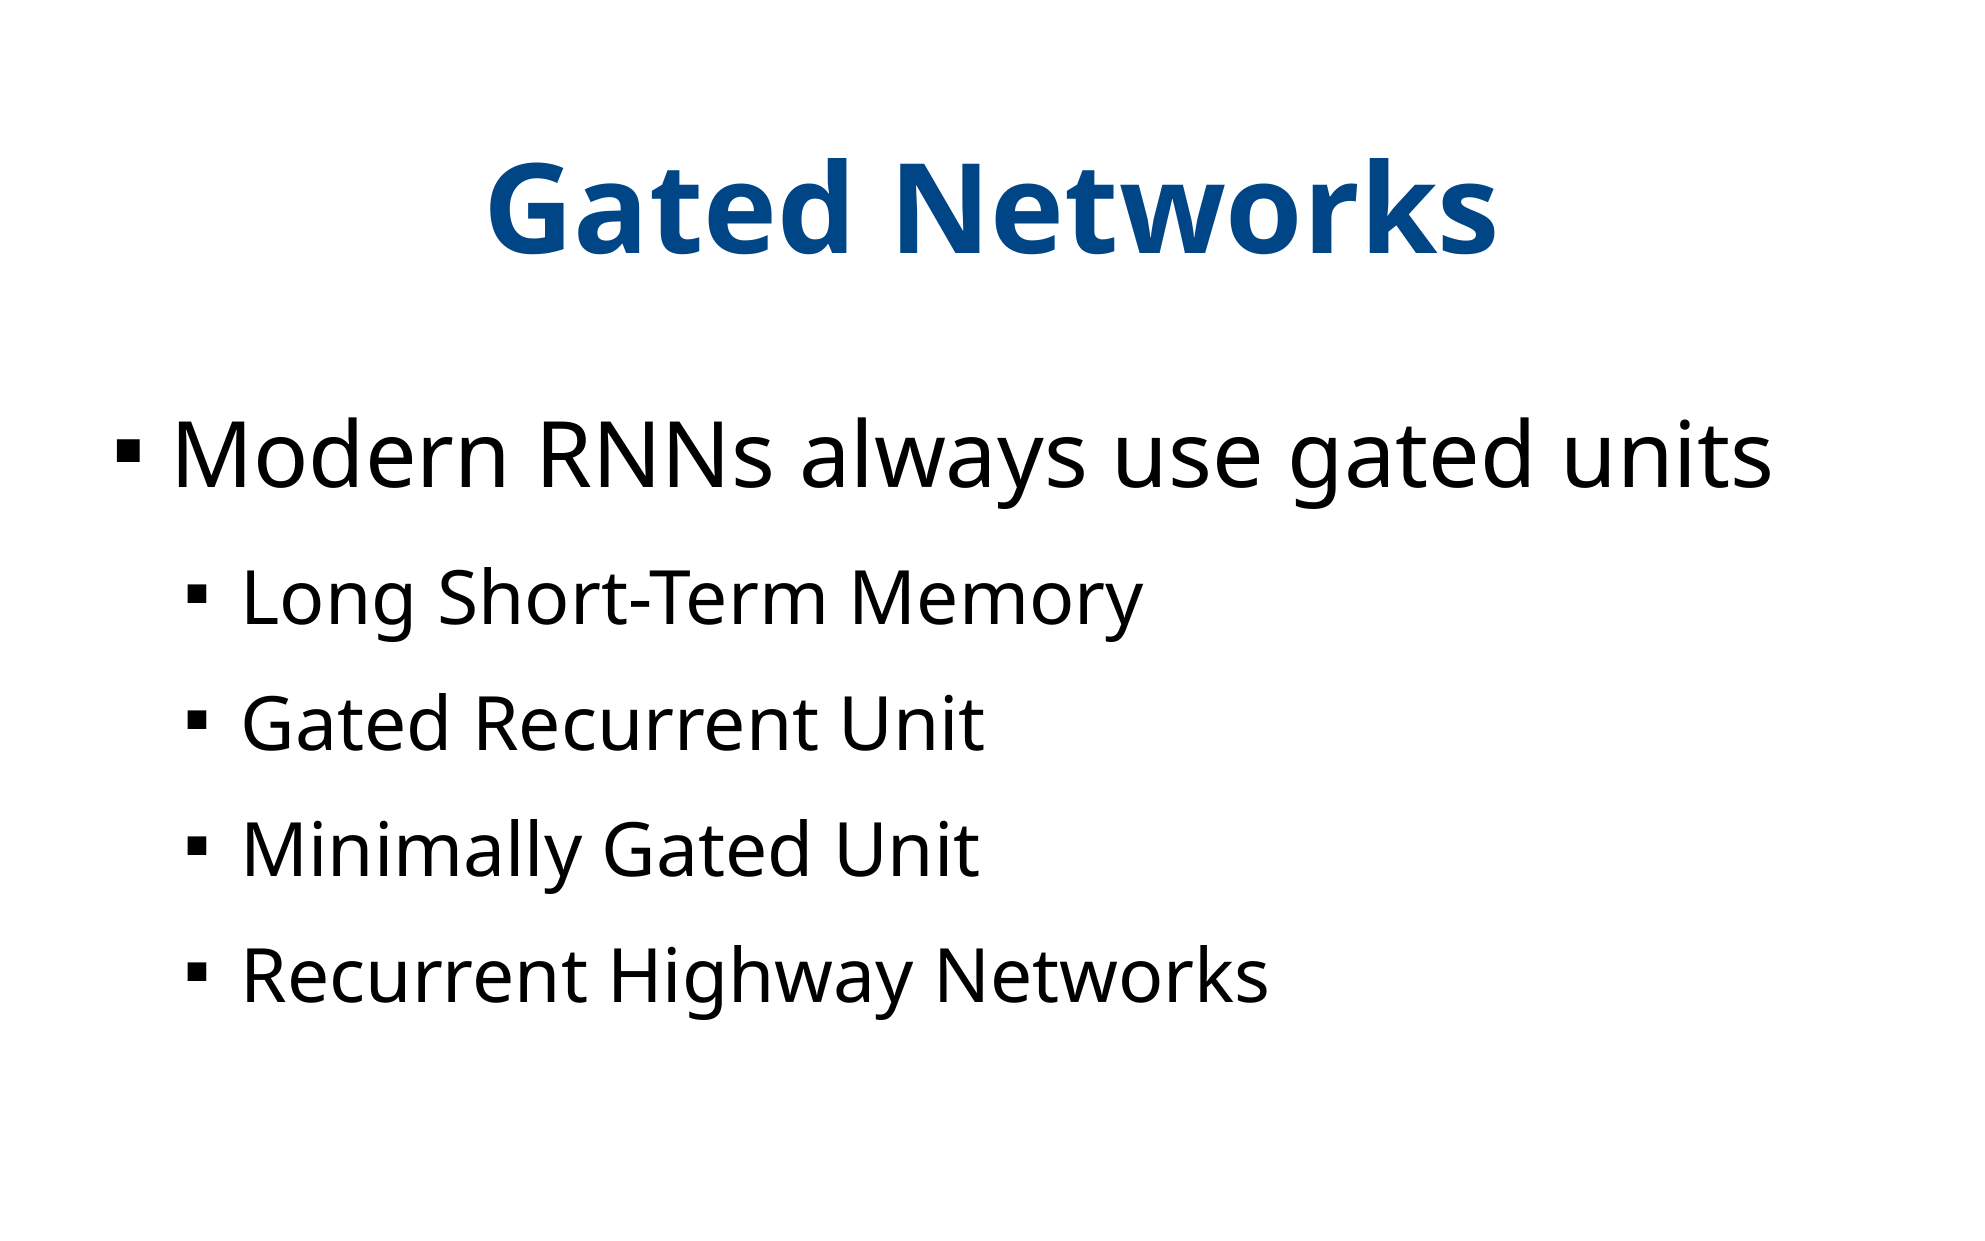

# Gated Networks
Modern RNNs always use gated units
Long Short-Term Memory
Gated Recurrent Unit
Minimally Gated Unit
Recurrent Highway Networks